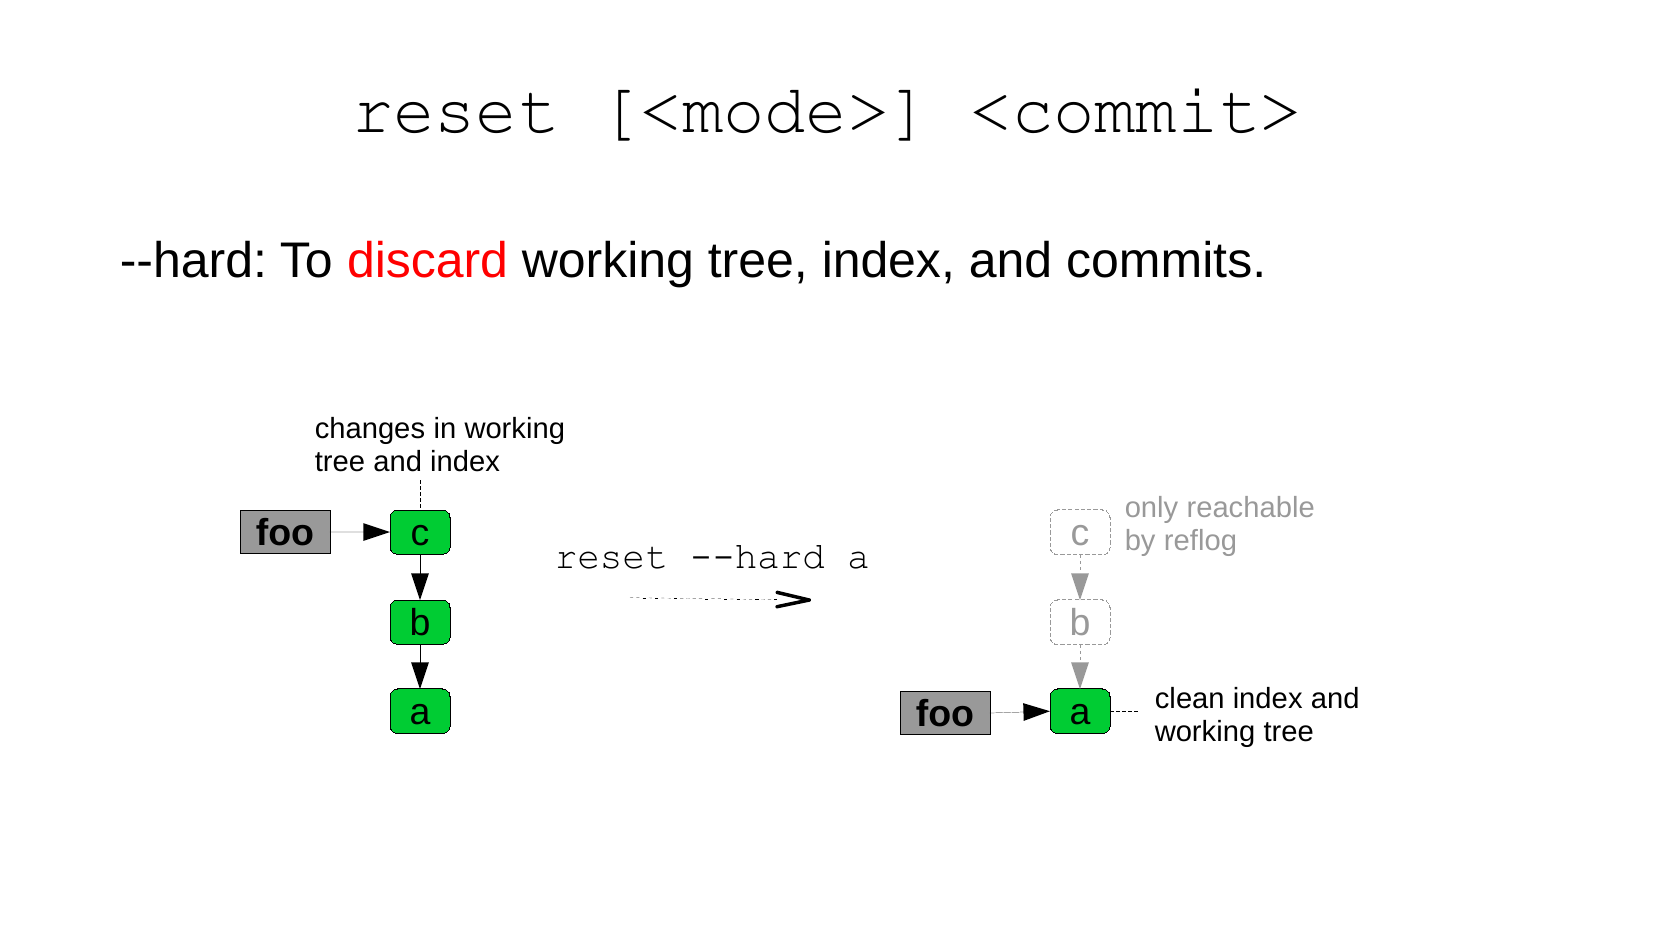

Often used do undo having committed.
# reset [<mode>] <commit>
--hard: To discard working tree, index, and commits.
changes in working
tree and index
only reachable by reflog
c
c
foo
reset --hard a
b
b
clean index and working tree
a
a
foo